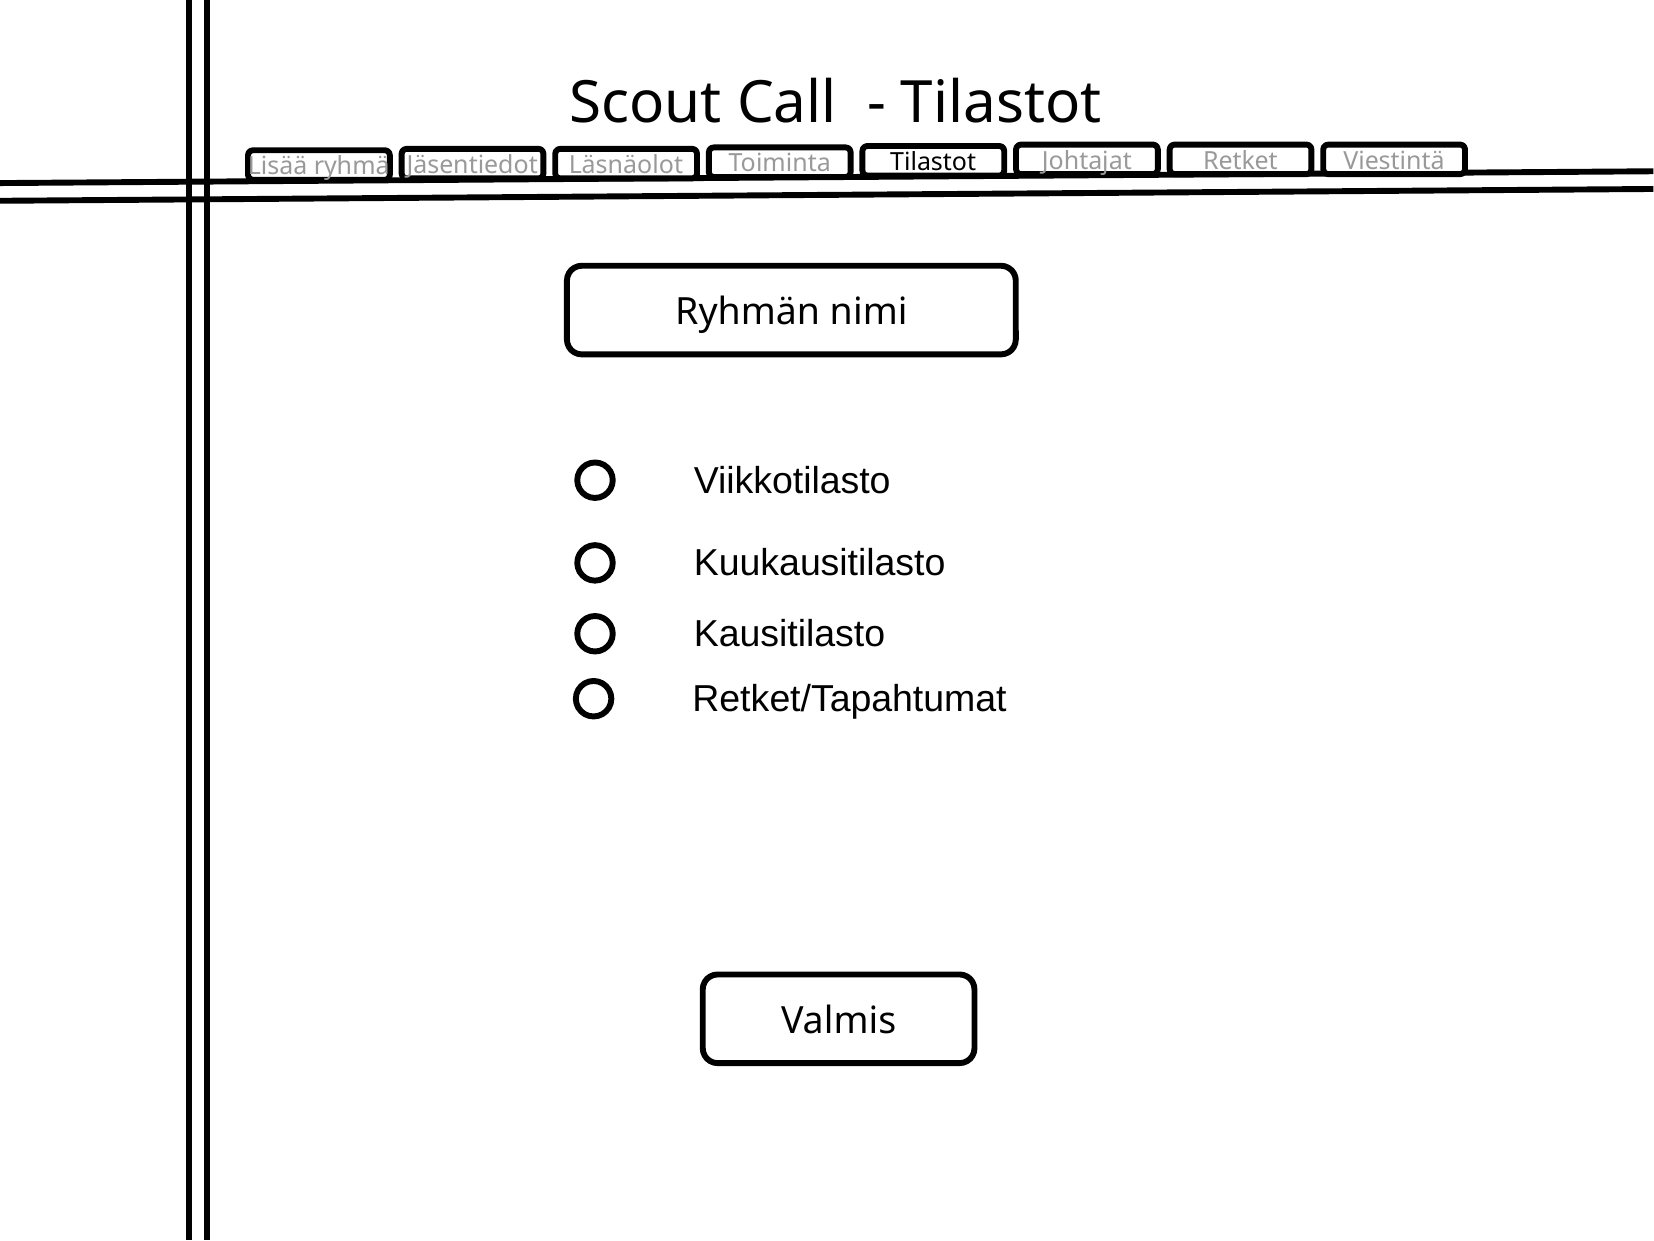

Scout Call - Tilastot
Johtajat
Retket
Viestintä
Tilastot
Toiminta
Jäsentiedot
Läsnäolot
Lisää ryhmä
Ryhmän nimi
Viikkotilasto
Kuukausitilasto
Kausitilasto
Retket/Tapahtumat
Valmis